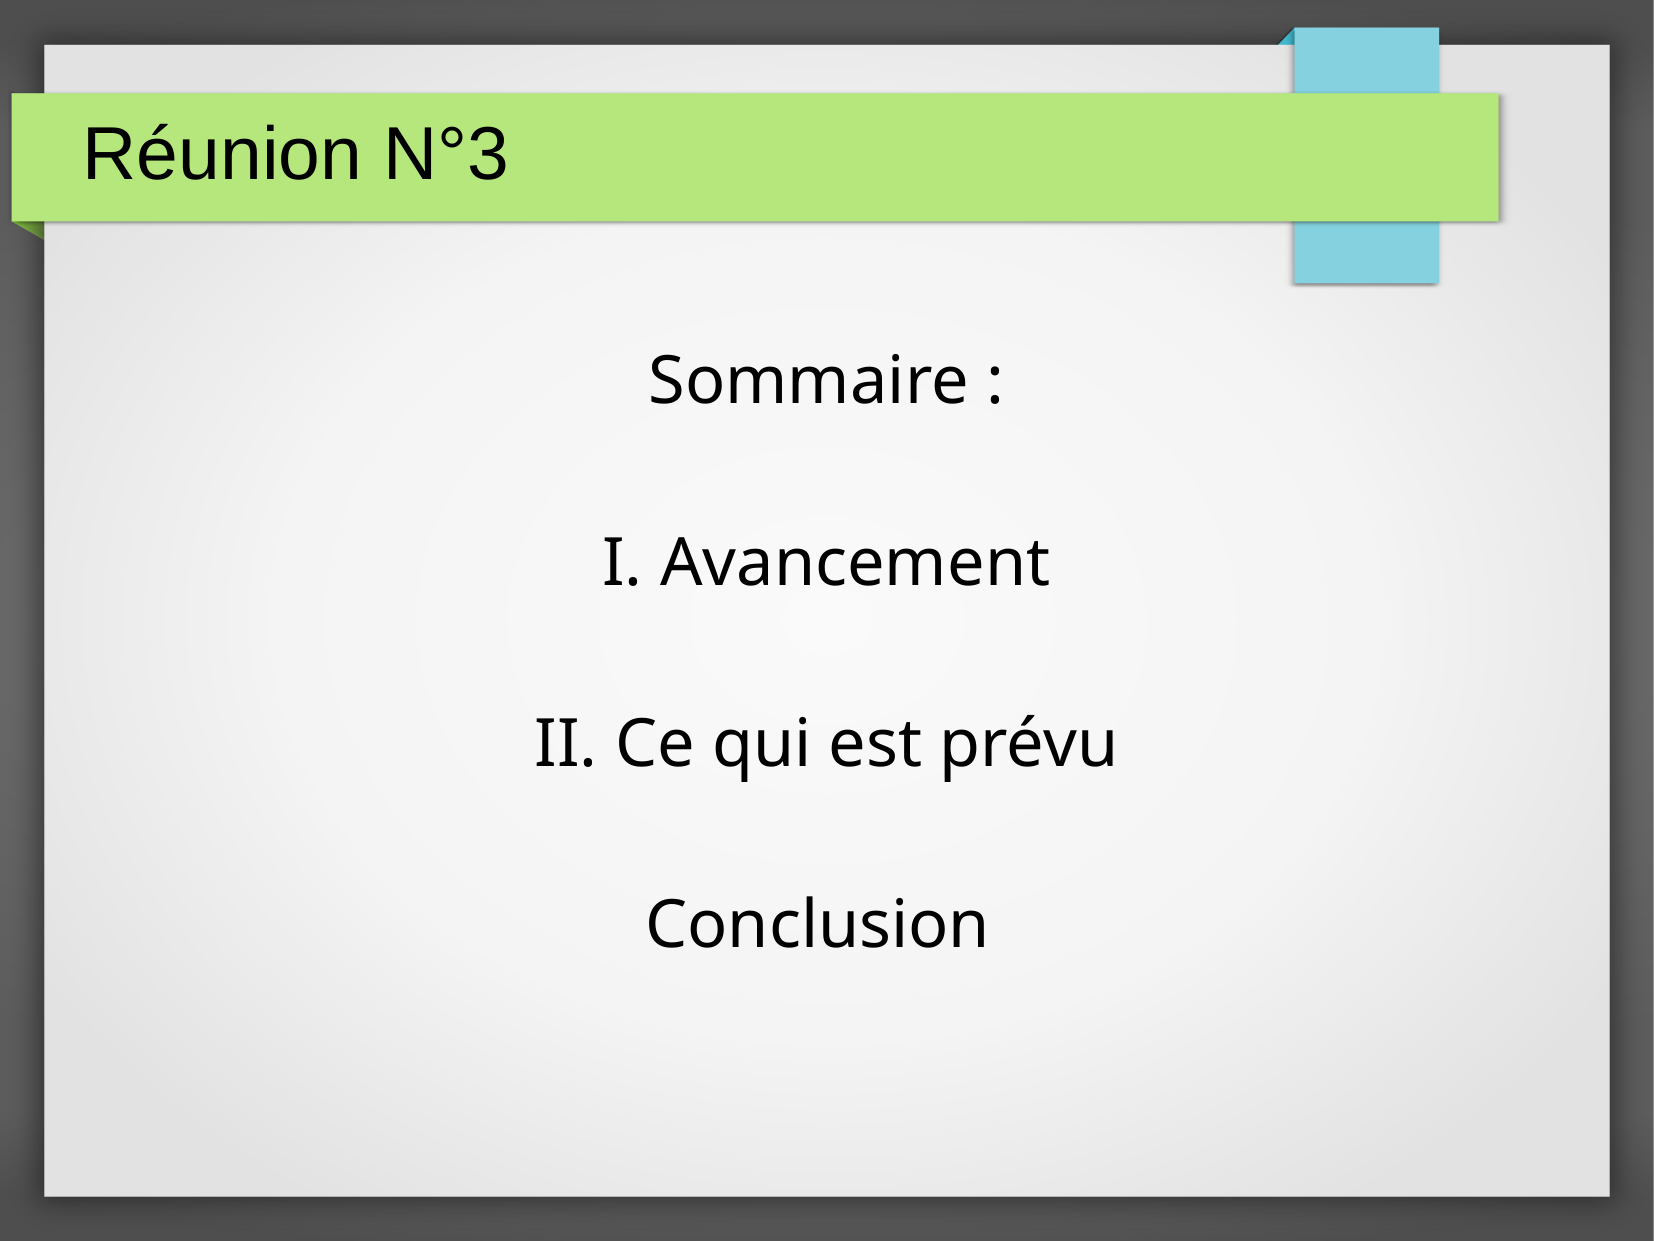

# Réunion N°3
Sommaire :
I. Avancement
II. Ce qui est prévu
Conclusion